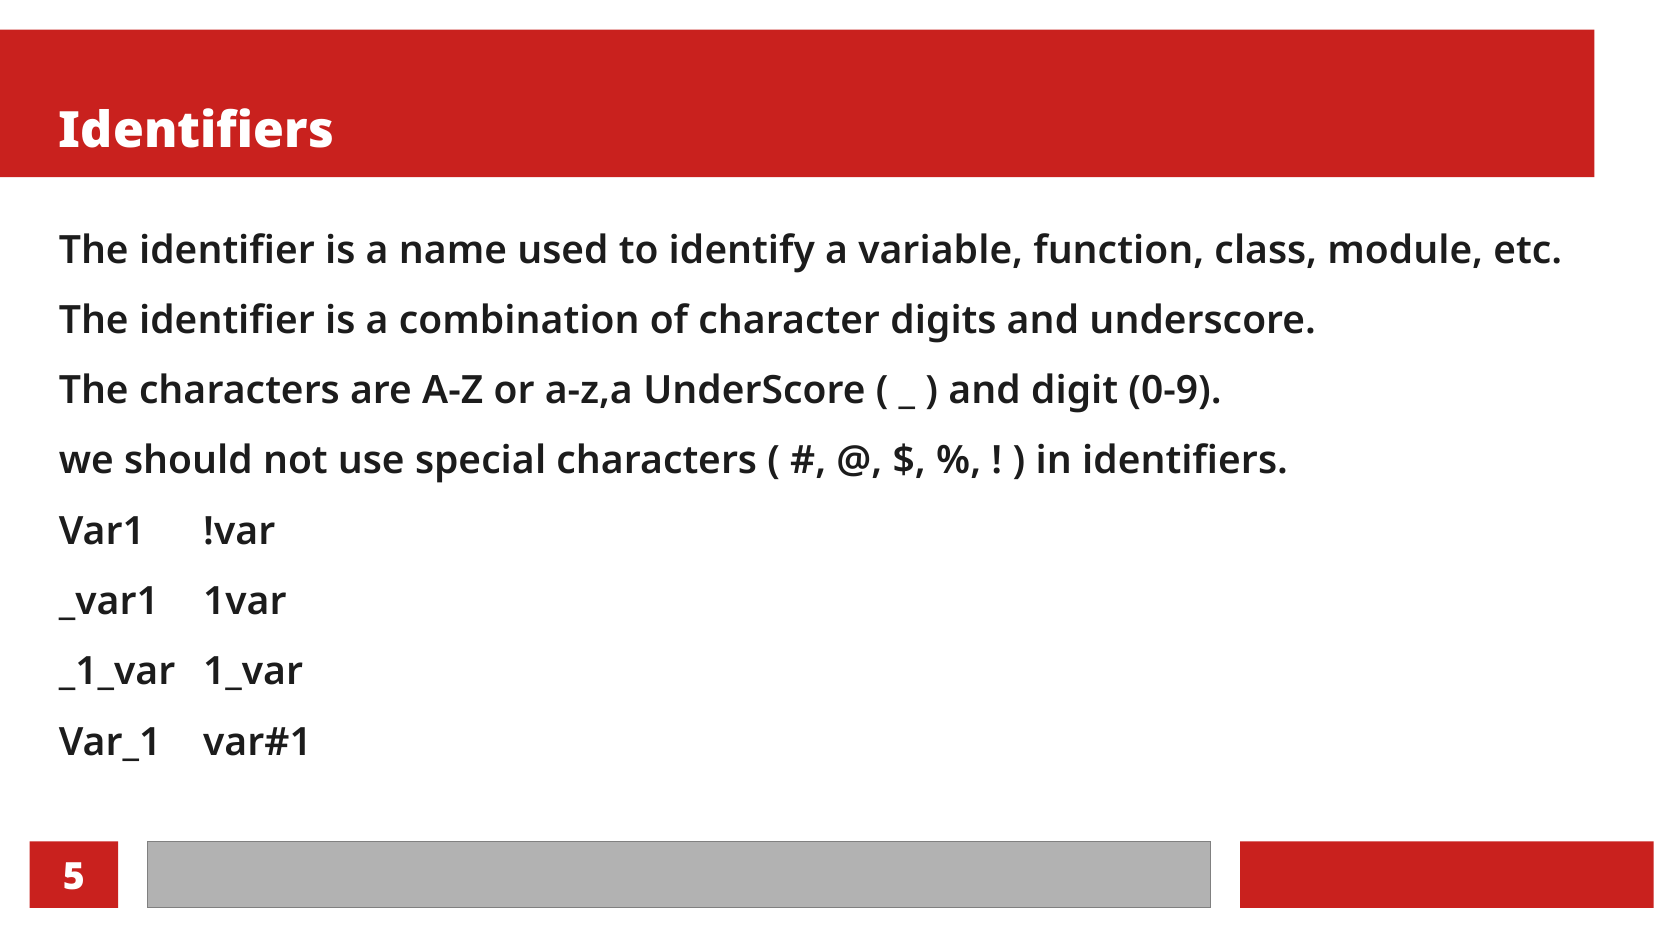

# Identifiers
The identifier is a name used to identify a variable, function, class, module, etc.
The identifier is a combination of character digits and underscore.
The characters are A-Z or a-z,a UnderScore ( _ ) and digit (0-9).
we should not use special characters ( #, @, $, %, ! ) in identifiers.
Var1 			!var
_var1			1var
_1_var			1_var
Var_1			var#1
5